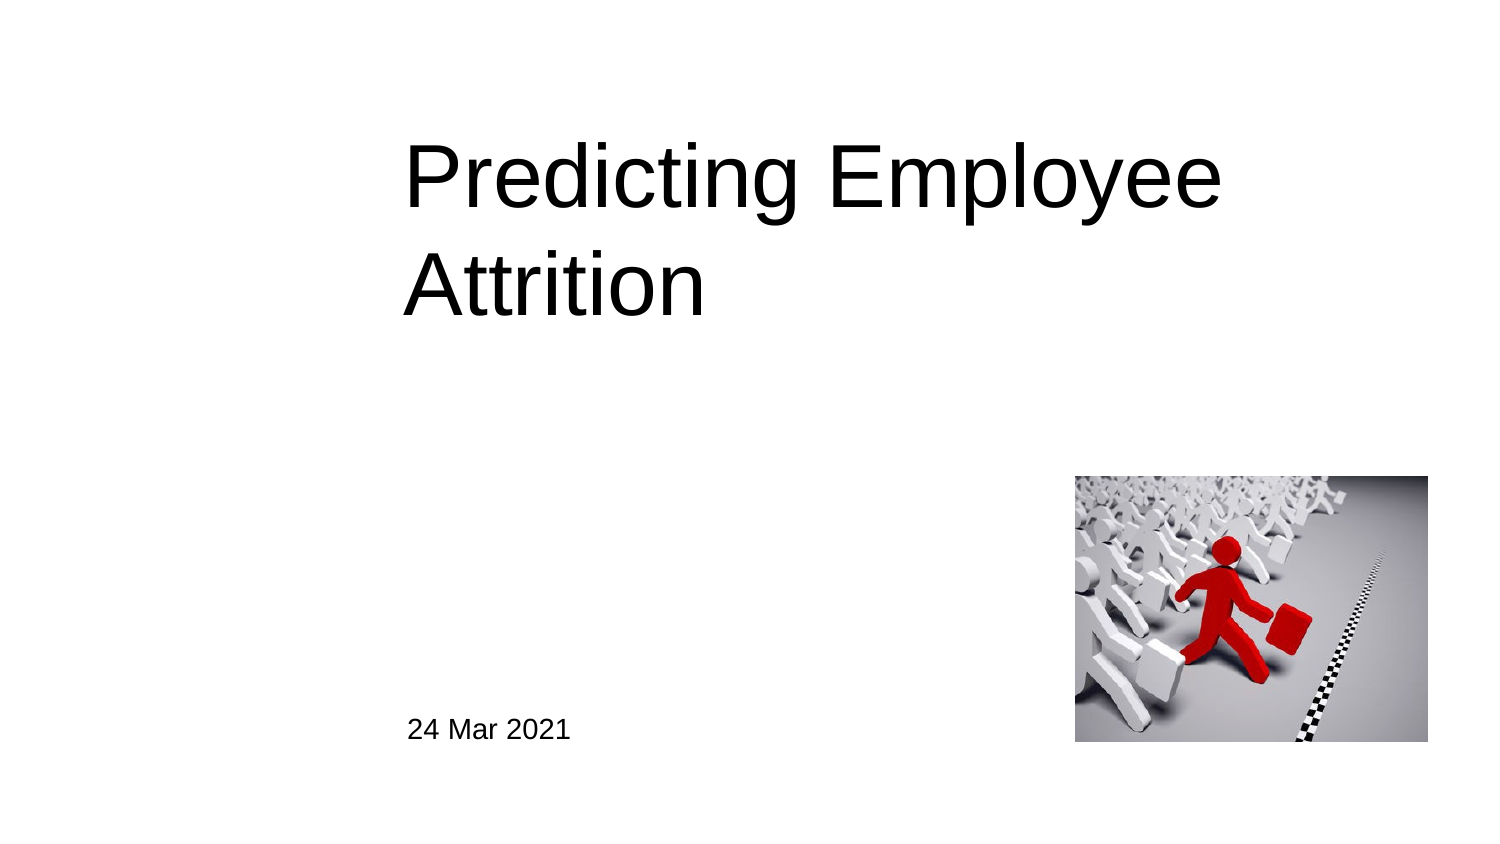

# Predicting Employee Attrition
24 Mar 2021